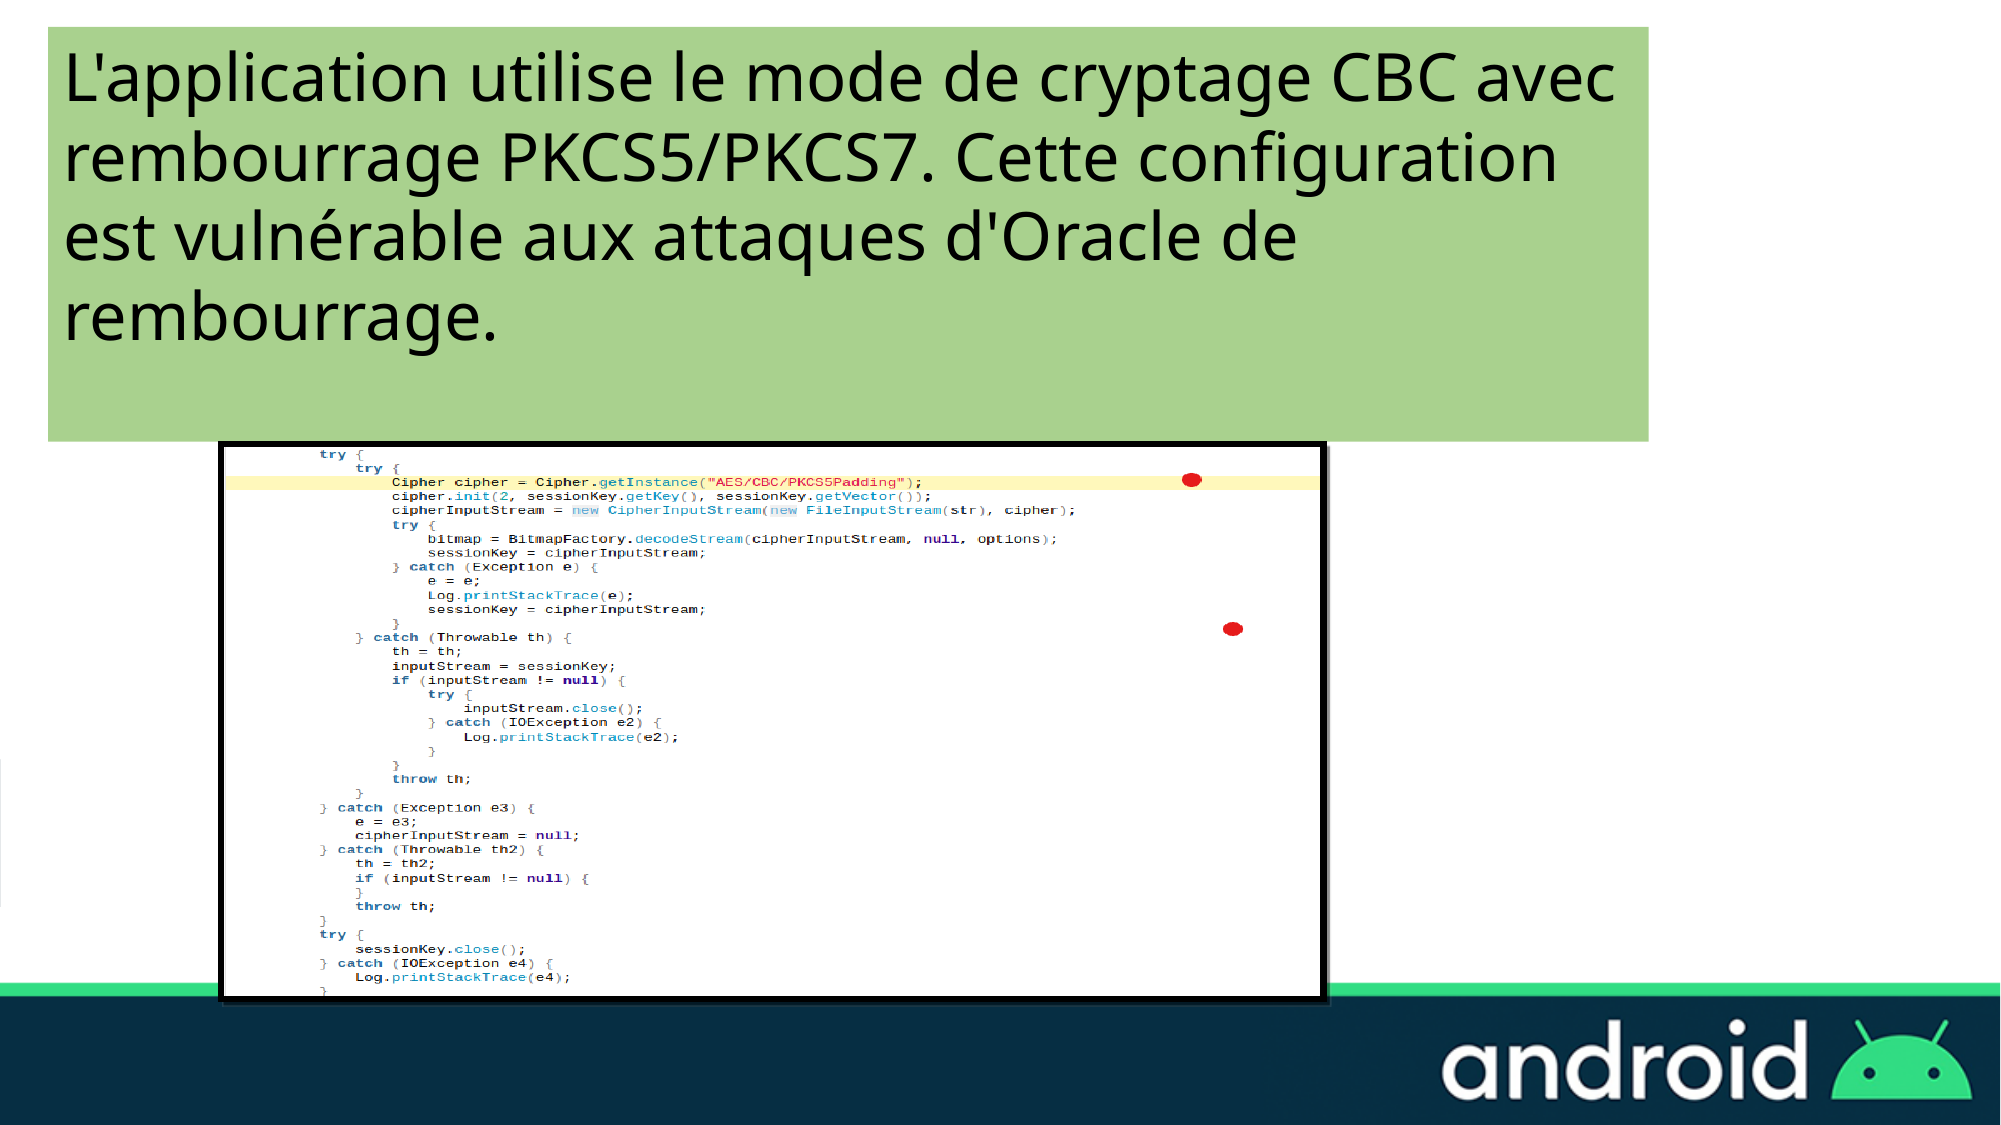

# L'application utilise le mode de cryptage CBC avec rembourrage PKCS5/PKCS7. Cette configuration est vulnérable aux attaques d'Oracle de rembourrage.